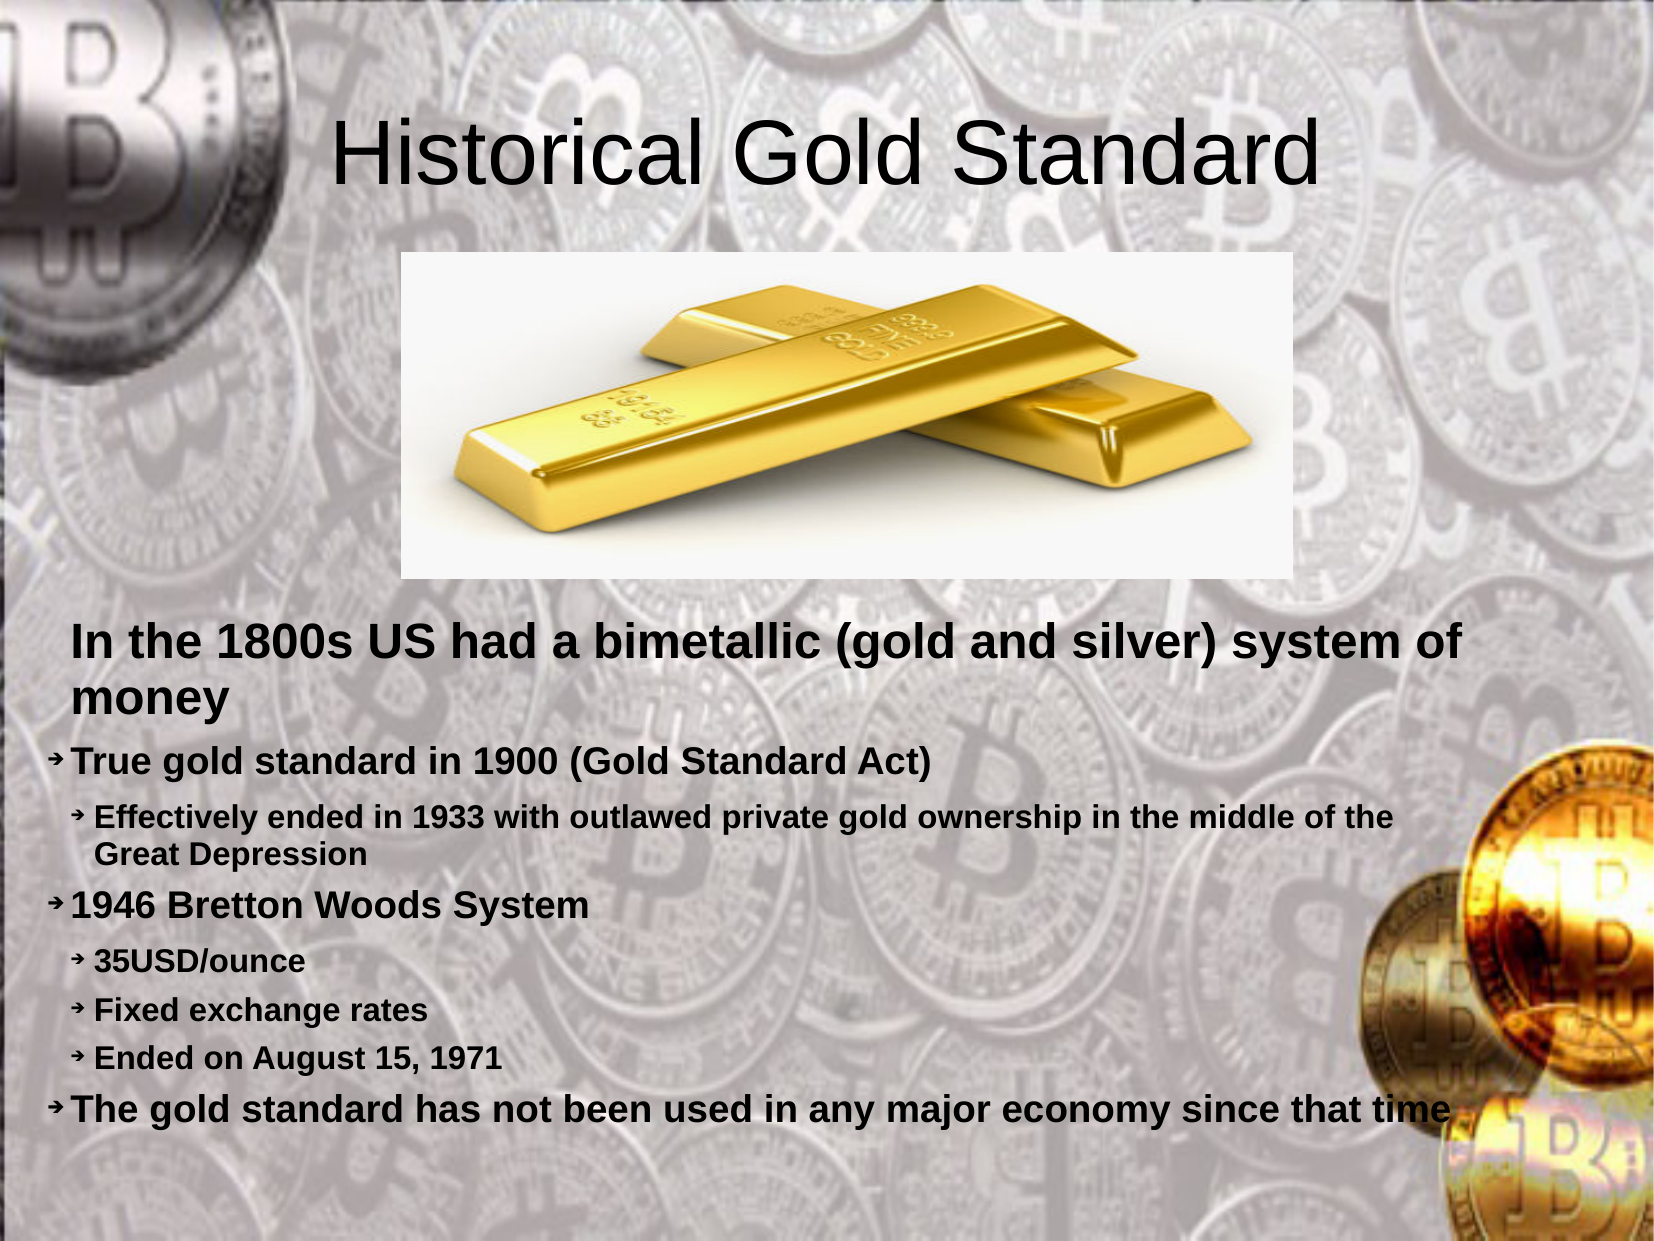

# Historical Gold Standard
In the 1800s US had a bimetallic (gold and silver) system of money
True gold standard in 1900 (Gold Standard Act)
Effectively ended in 1933 with outlawed private gold ownership in the middle of the Great Depression
1946 Bretton Woods System
35USD/ounce
Fixed exchange rates
Ended on August 15, 1971
The gold standard has not been used in any major economy since that time